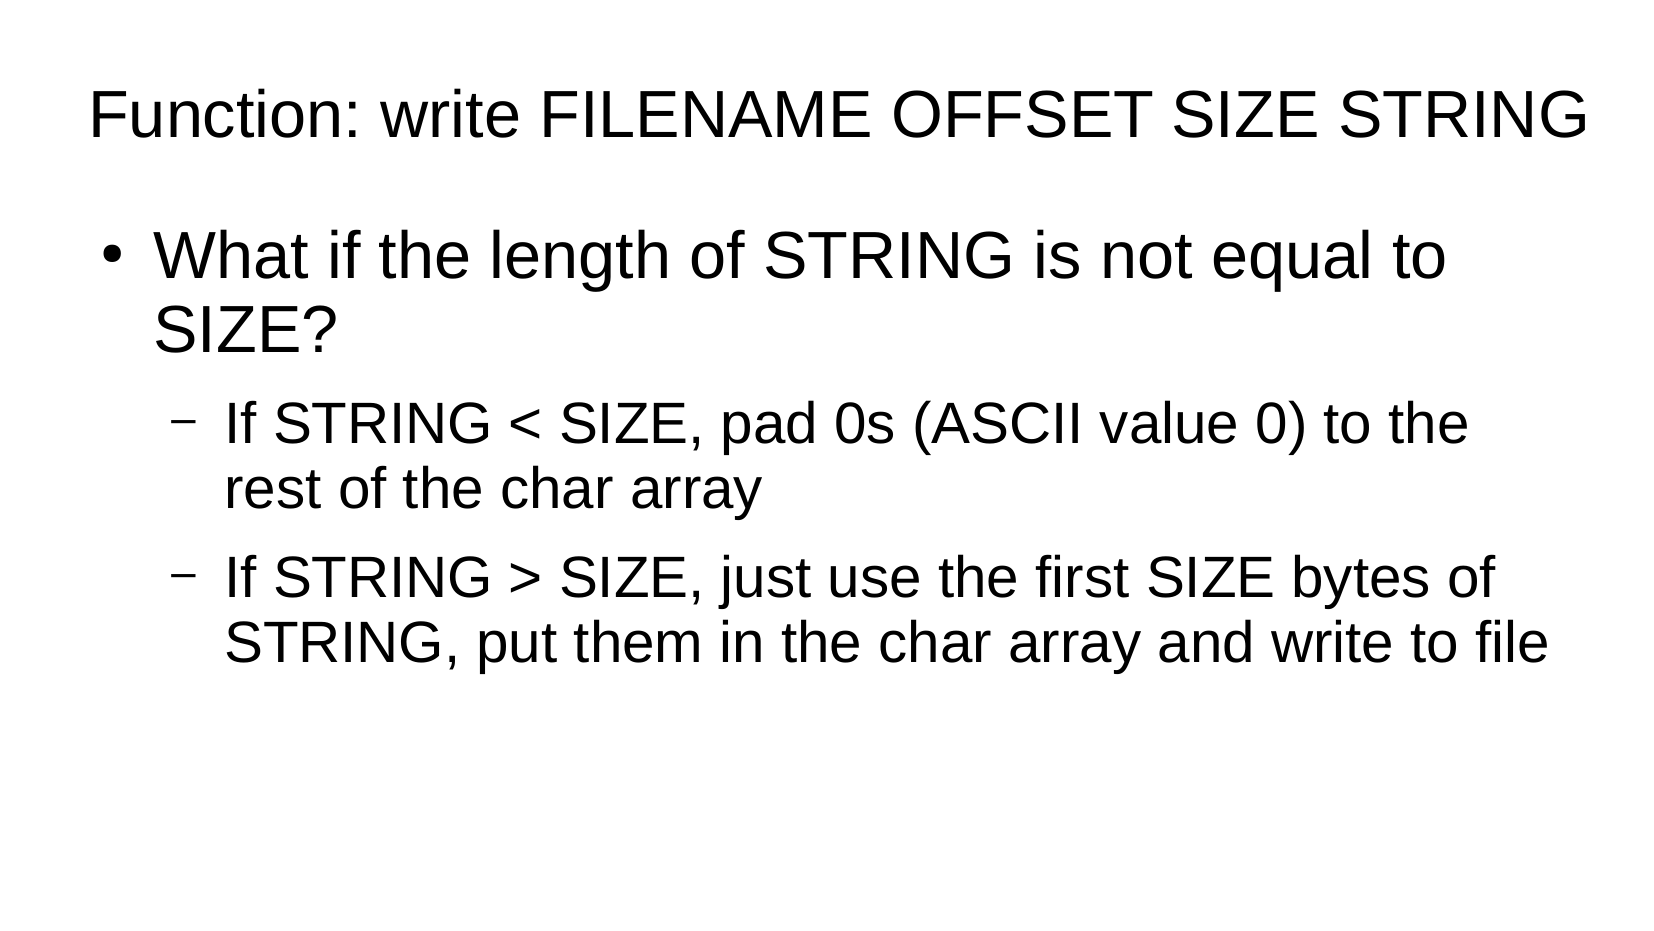

Function: write FILENAME OFFSET SIZE STRING
# What if the length of STRING is not equal to SIZE?
If STRING < SIZE, pad 0s (ASCII value 0) to the rest of the char array
If STRING > SIZE, just use the first SIZE bytes of STRING, put them in the char array and write to file